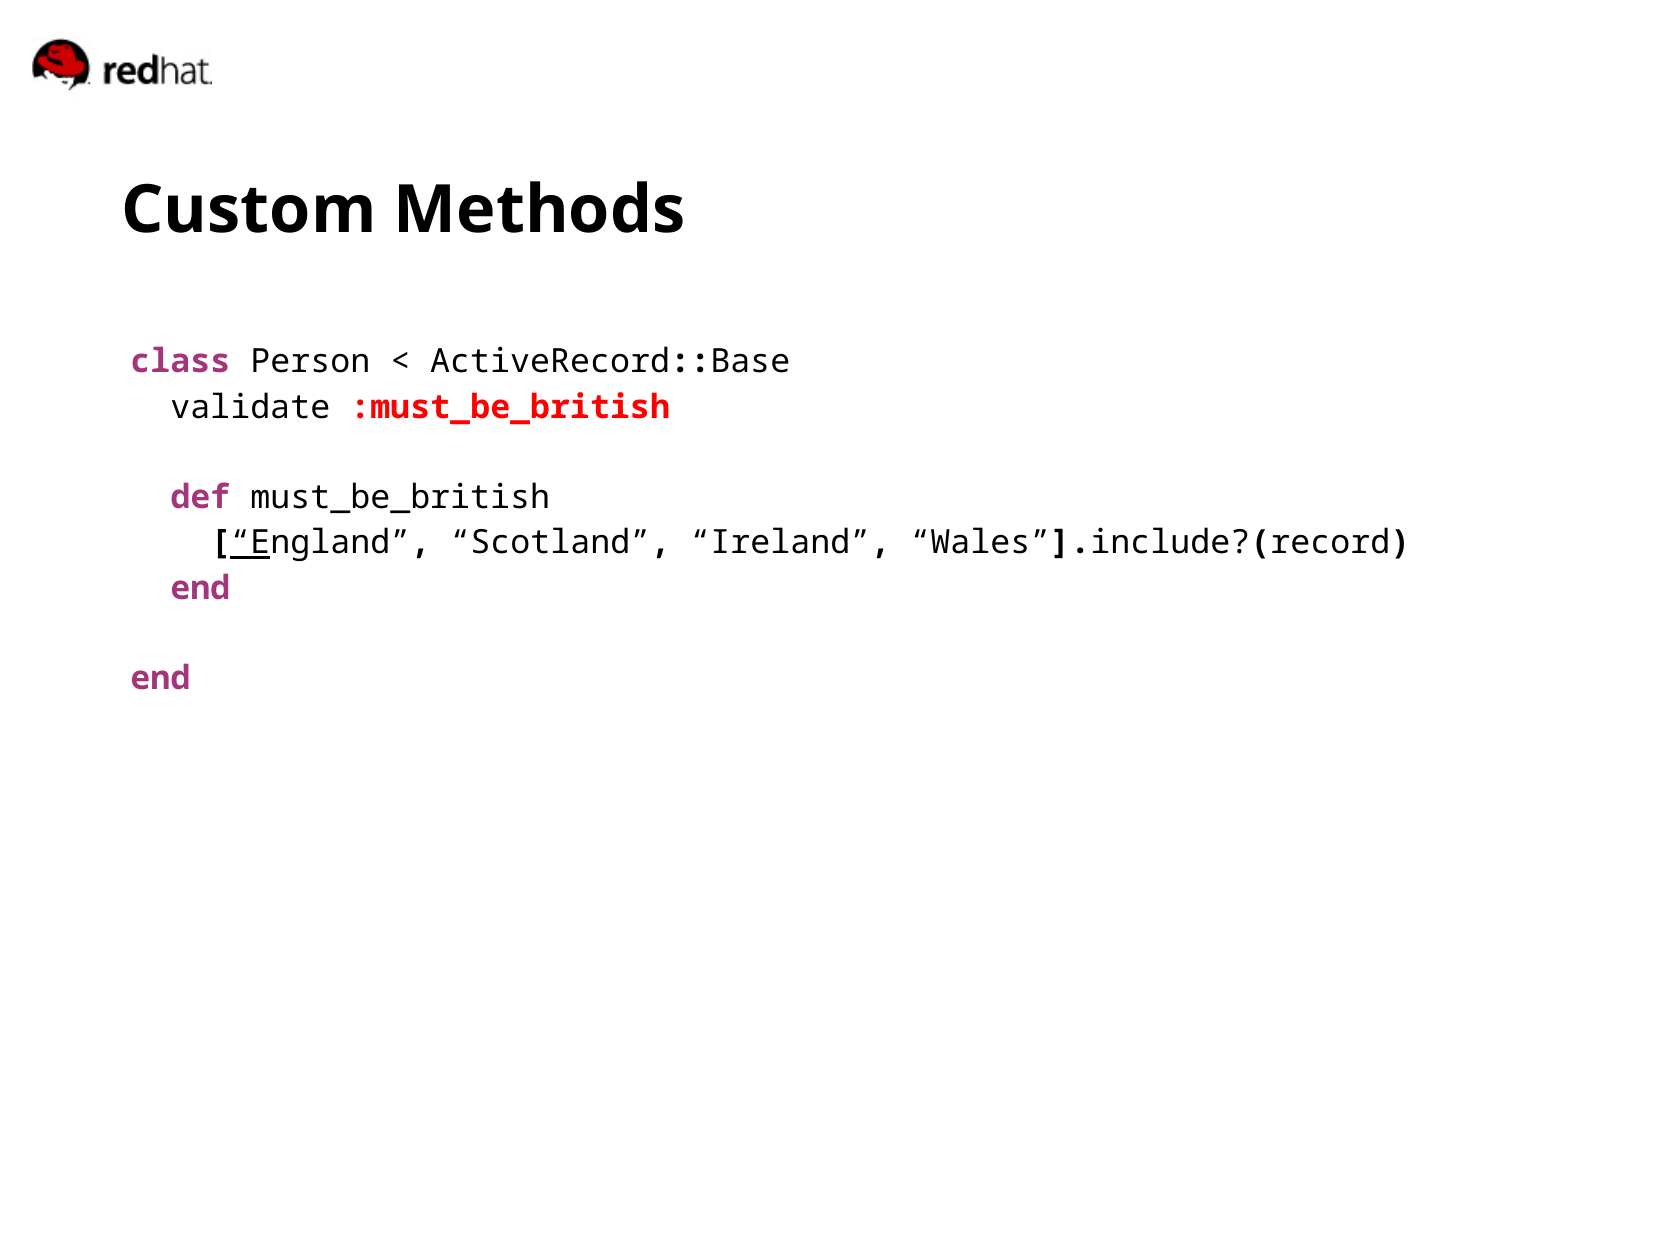

# Custom Methods
class Person < ActiveRecord::Base
 validate :must_be_british
 def must_be_british
 [“England”, “Scotland”, “Ireland”, “Wales”].include?(record)
 end
end